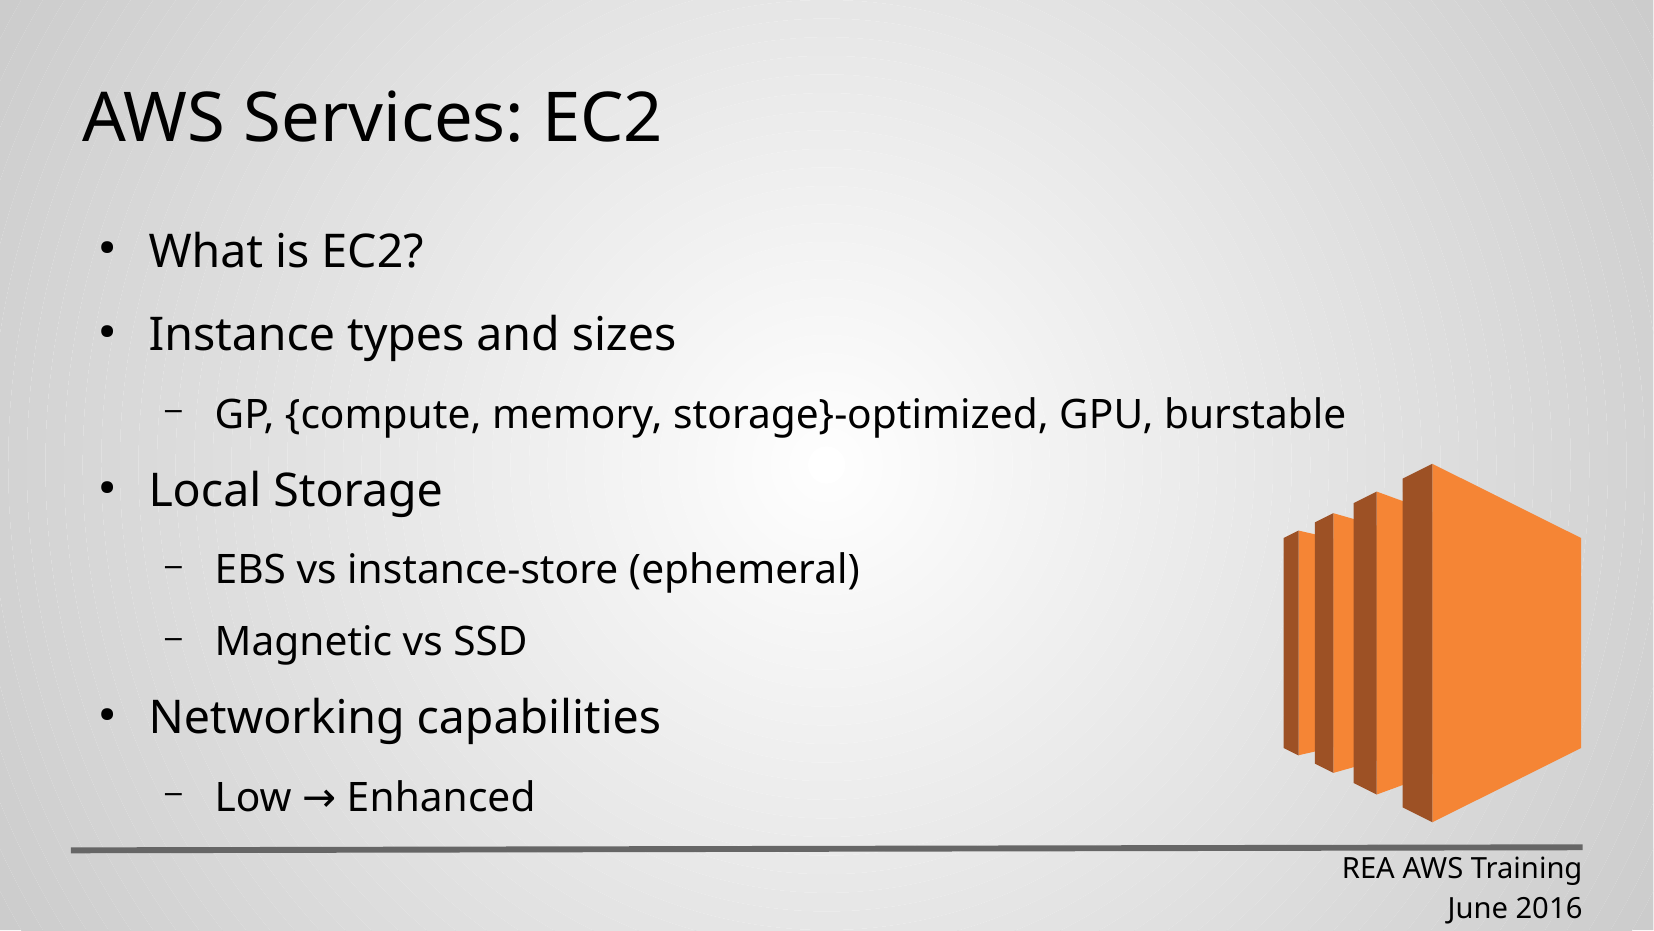

# AWS Services: EC2
What is EC2?
Instance types and sizes
GP, {compute, memory, storage}-optimized, GPU, burstable
Local Storage
EBS vs instance-store (ephemeral)
Magnetic vs SSD
Networking capabilities
Low → Enhanced